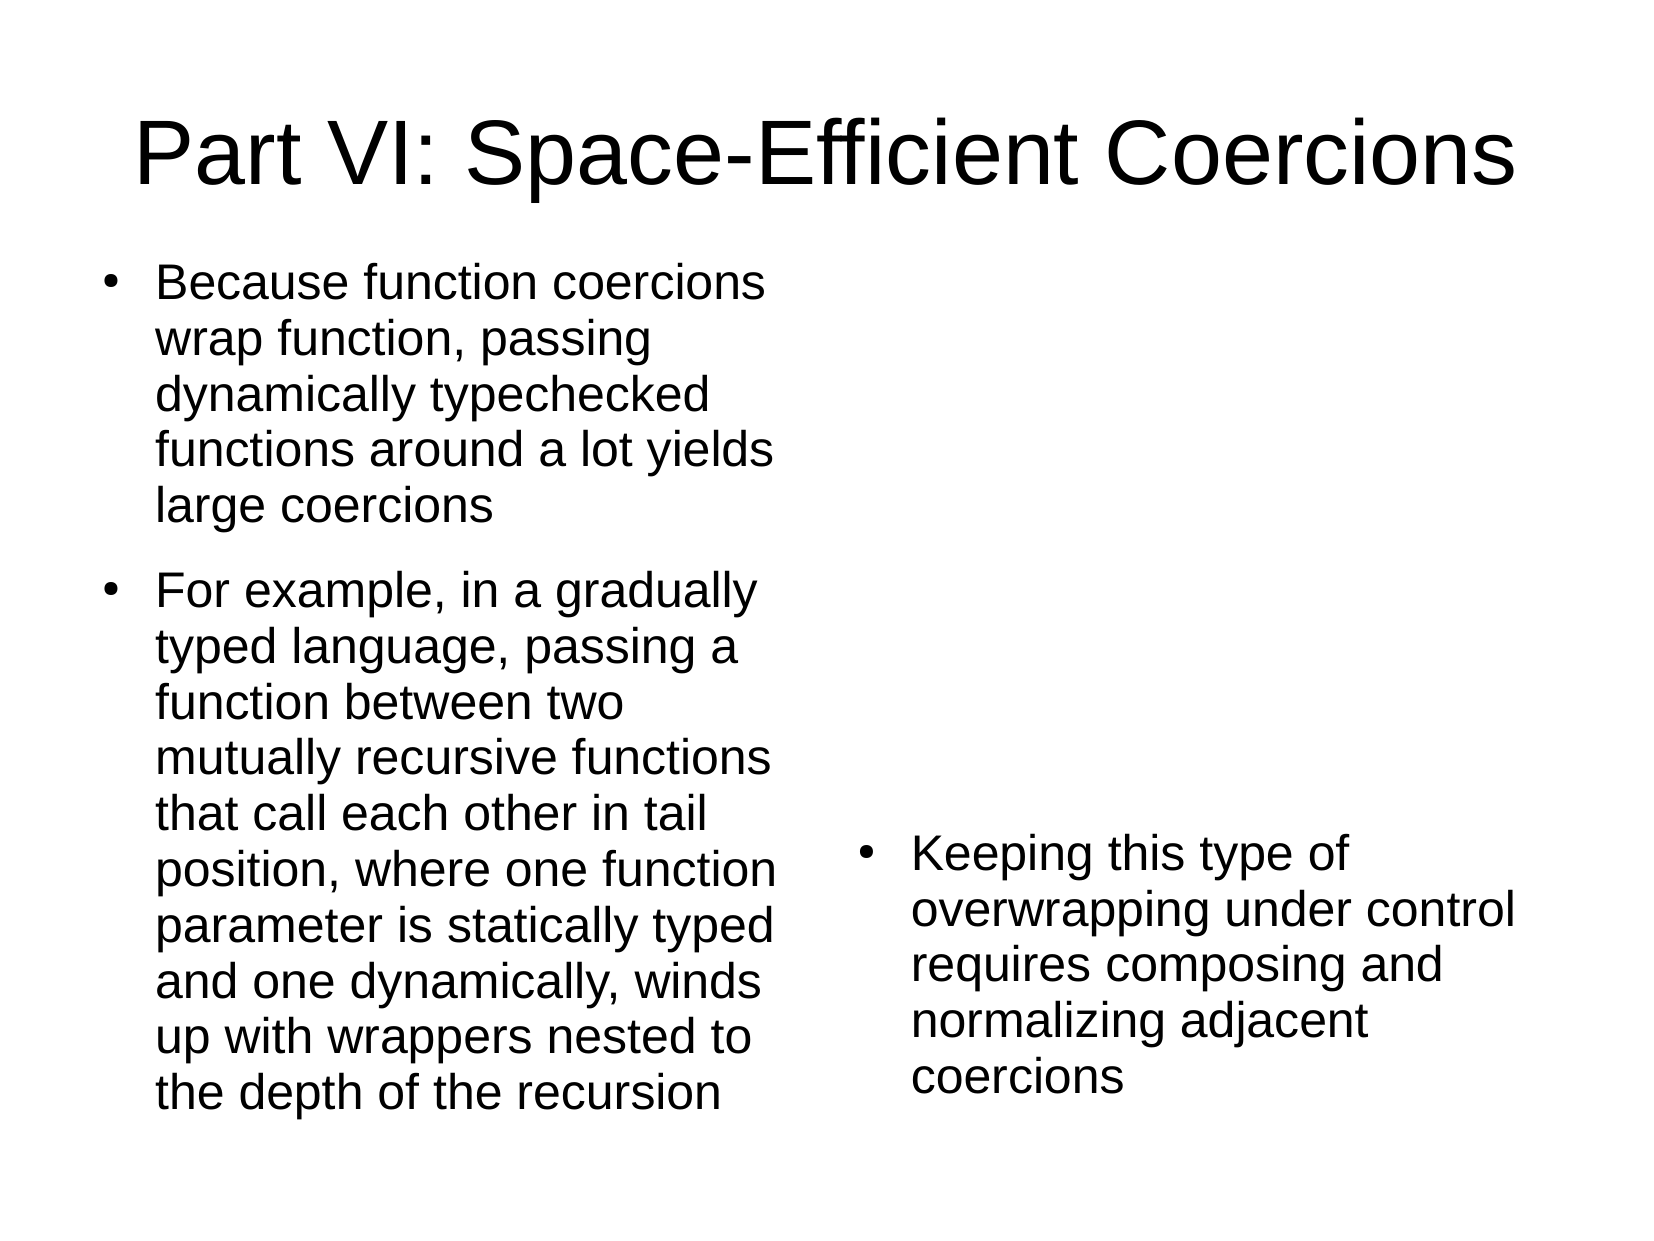

# Part VI: Space-Efficient Coercions
Because function coercions wrap function, passing dynamically typechecked functions around a lot yields large coercions
For example, in a gradually typed language, passing a function between two mutually recursive functions that call each other in tail position, where one function parameter is statically typed and one dynamically, winds up with wrappers nested to the depth of the recursion
Keeping this type of overwrapping under control requires composing and normalizing adjacent coercions